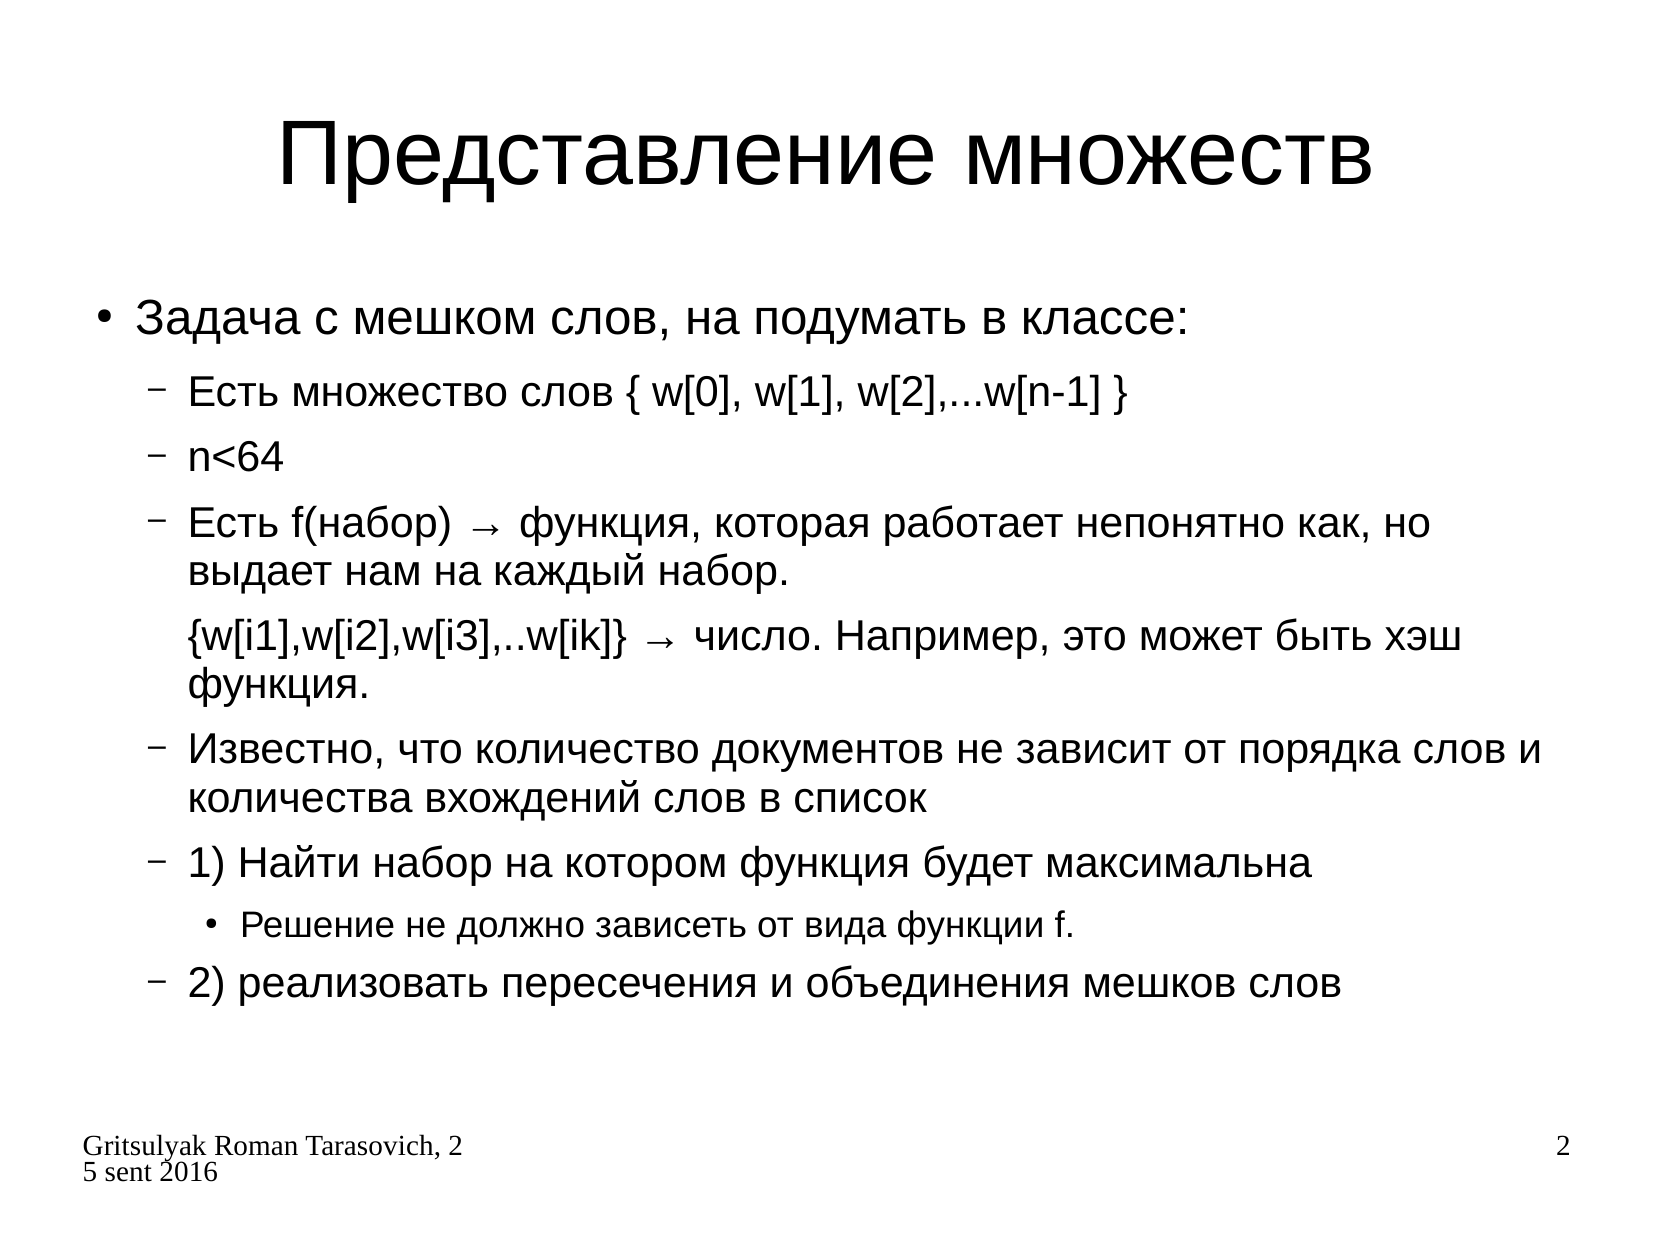

# Представление множеств
Задача с мешком слов, на подумать в классе:
Есть множество слов { w[0], w[1], w[2],...w[n-1] }
n<64
Есть f(набор) → функция, которая работает непонятно как, но выдает нам на каждый набор.
{w[i1],w[i2],w[i3],..w[ik]} → число. Например, это может быть хэш функция.
Известно, что количество документов не зависит от порядка слов и количества вхождений слов в список
1) Найти набор на котором функция будет максимальна
Решение не должно зависеть от вида функции f.
2) реализовать пересечения и объединения мешков слов
Gritsulyak Roman Tarasovich, 25 sent 2016
2